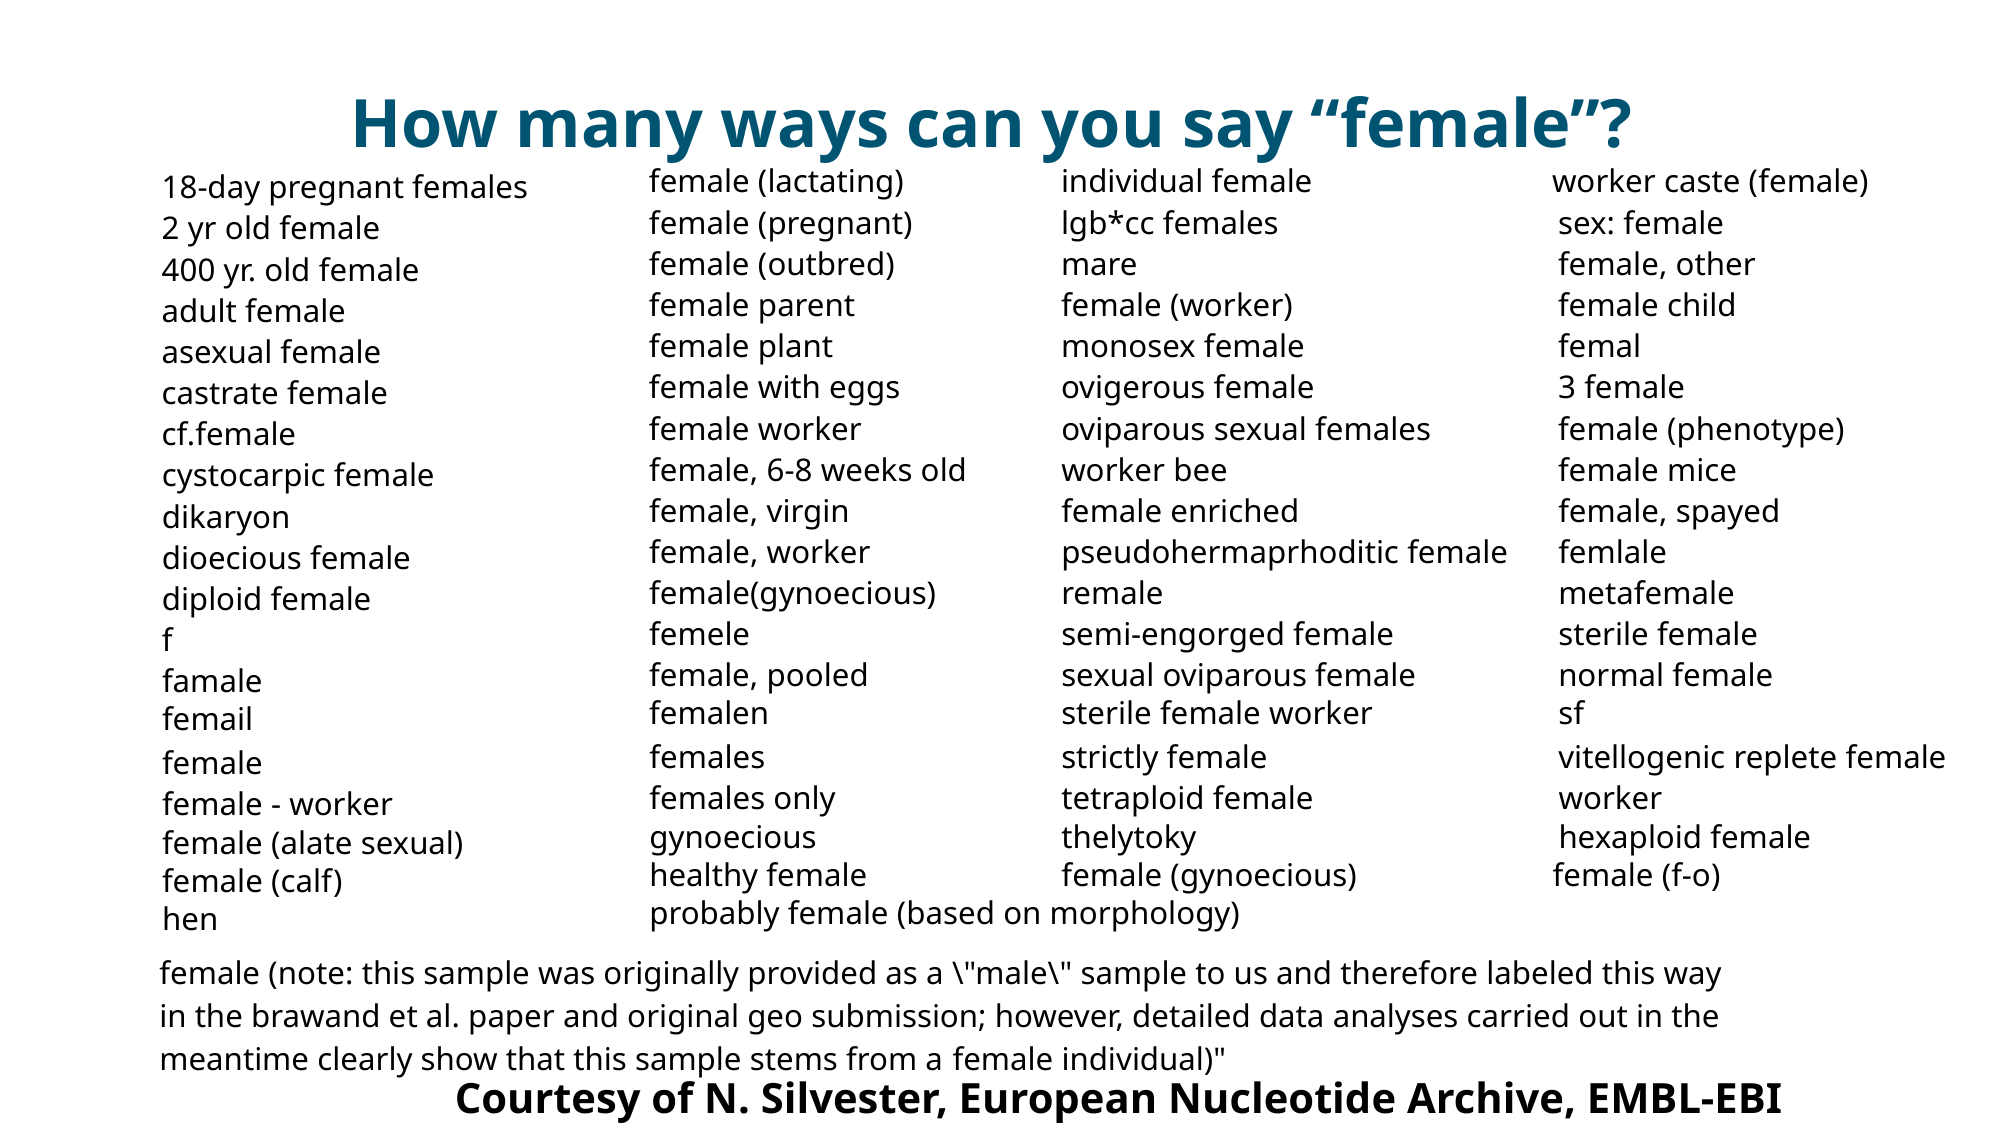

# How many ways can you say “female”?
female (lactating)
female (pregnant)
female (outbred)
female parent
female plant
female with eggs
female worker
female, 6-8 weeks old
female, virgin
female, worker
female(gynoecious)
femele
female, pooled
femalen
females
females only
gynoecious
healthy female
probably female (based on morphology)
individual female
lgb*cc females
mare
female (worker)
monosex female
ovigerous female
oviparous sexual females
worker bee
female enriched
pseudohermaprhoditic female
remale
semi-engorged female
sexual oviparous female
sterile female worker
strictly female
tetraploid female
thelytoky
female (gynoecious)
worker caste (female)
female (f-o)
sex: female
female, other
female child
femal
3 female
female (phenotype)
female mice
female, spayed
femlale
metafemale
sterile female
normal female
sf
vitellogenic replete female
worker
hexaploid female
18-day pregnant females
2 yr old female
400 yr. old female
adult female
asexual female
castrate female
cf.female
cystocarpic female
dikaryon
dioecious female
diploid female
f
famale
femail
female
female - worker
female (alate sexual)
female (calf)
hen
female (note: this sample was originally provided as a \"male\" sample to us and therefore labeled this way
in the brawand et al. paper and original geo submission; however, detailed data analyses carried out in the
meantime clearly show that this sample stems from a female individual)"
Courtesy of N. Silvester, European Nucleotide Archive, EMBL-EBI